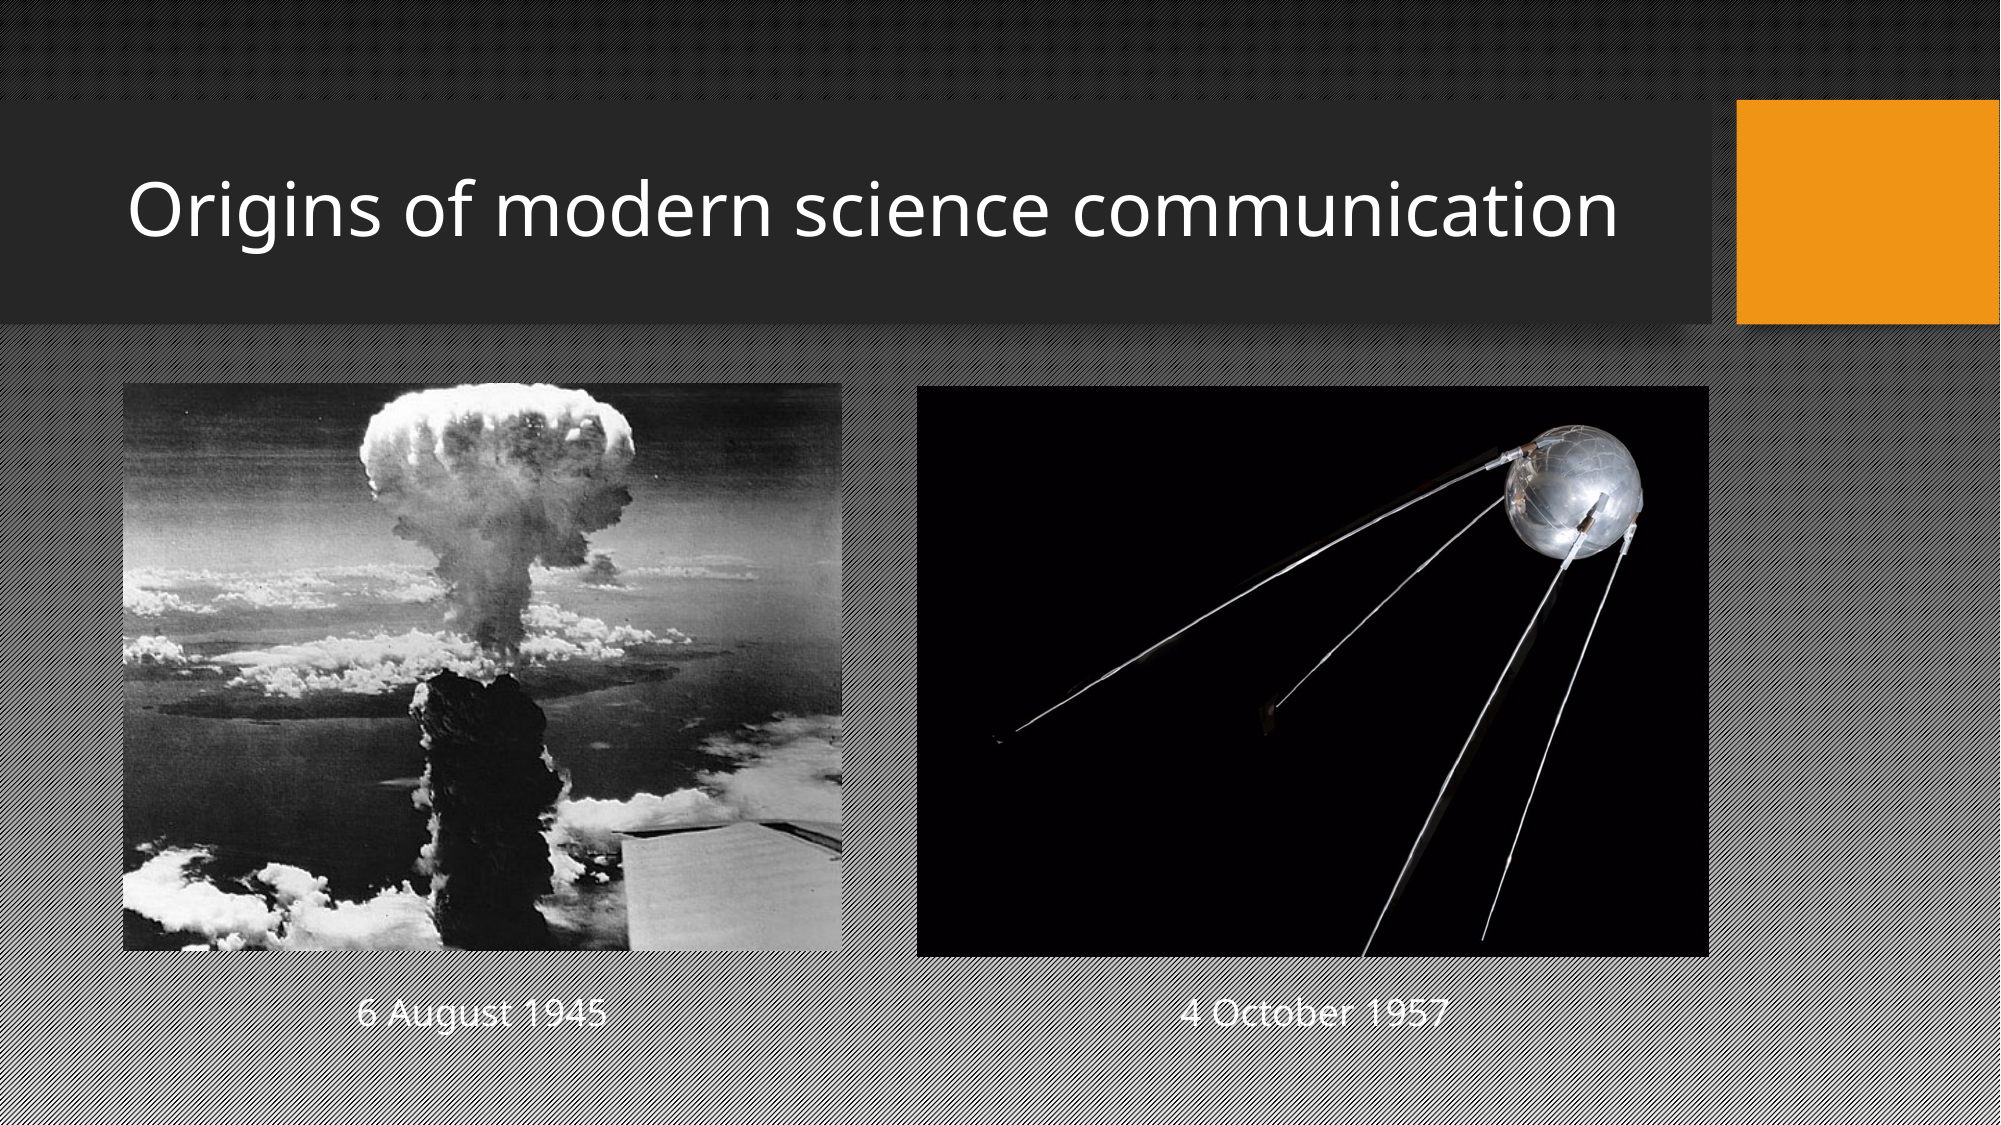

# Origins of modern science communication
6 August 1945
4 October 1957